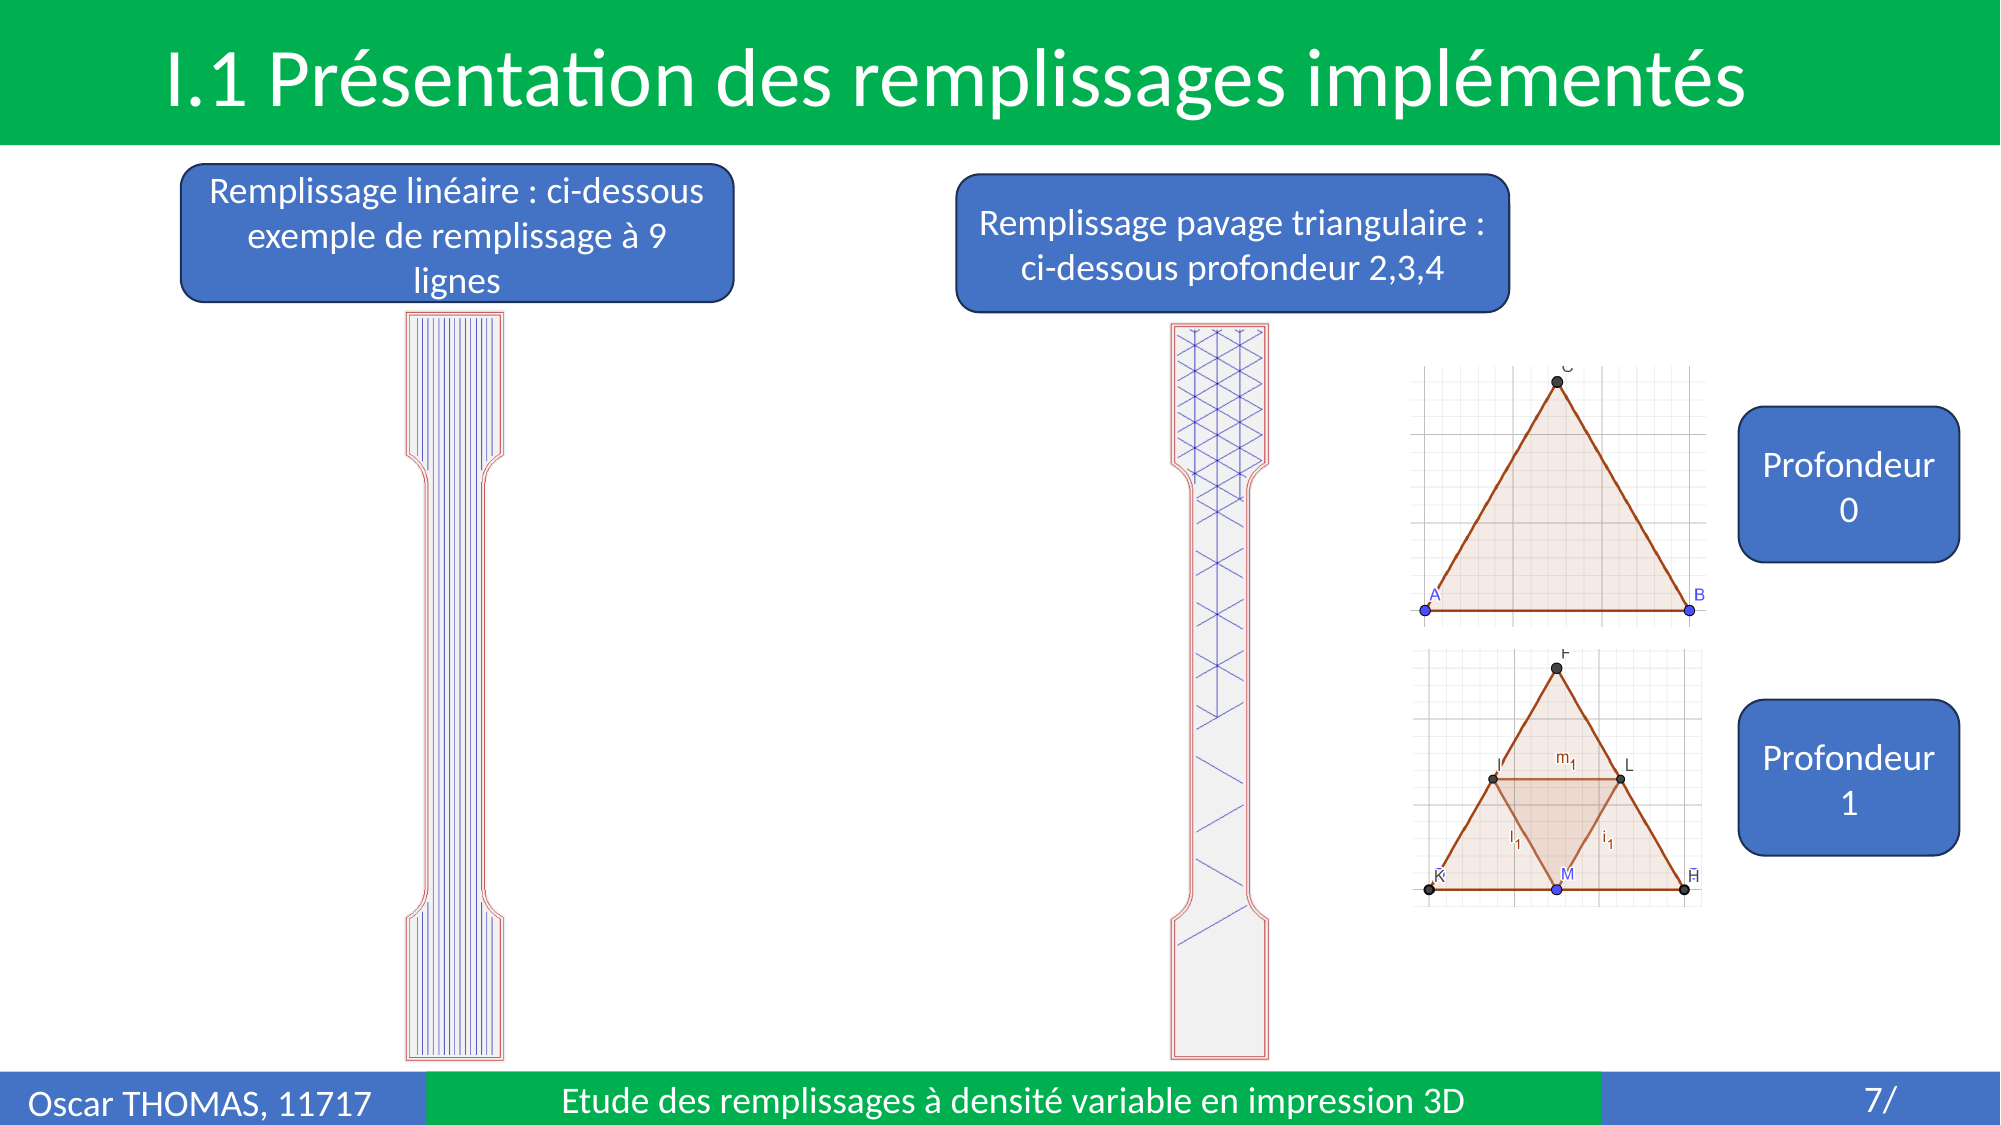

I.1 Présentation des remplissages implémentés
Remplissage linéaire : ci-dessous exemple de remplissage à 9 lignes
Remplissage pavage triangulaire : ci-dessous profondeur 2,3,4
Profondeur 0
Profondeur 1
7/
Oscar THOMAS, 11717
Etude des remplissages à densité variable en impression 3D